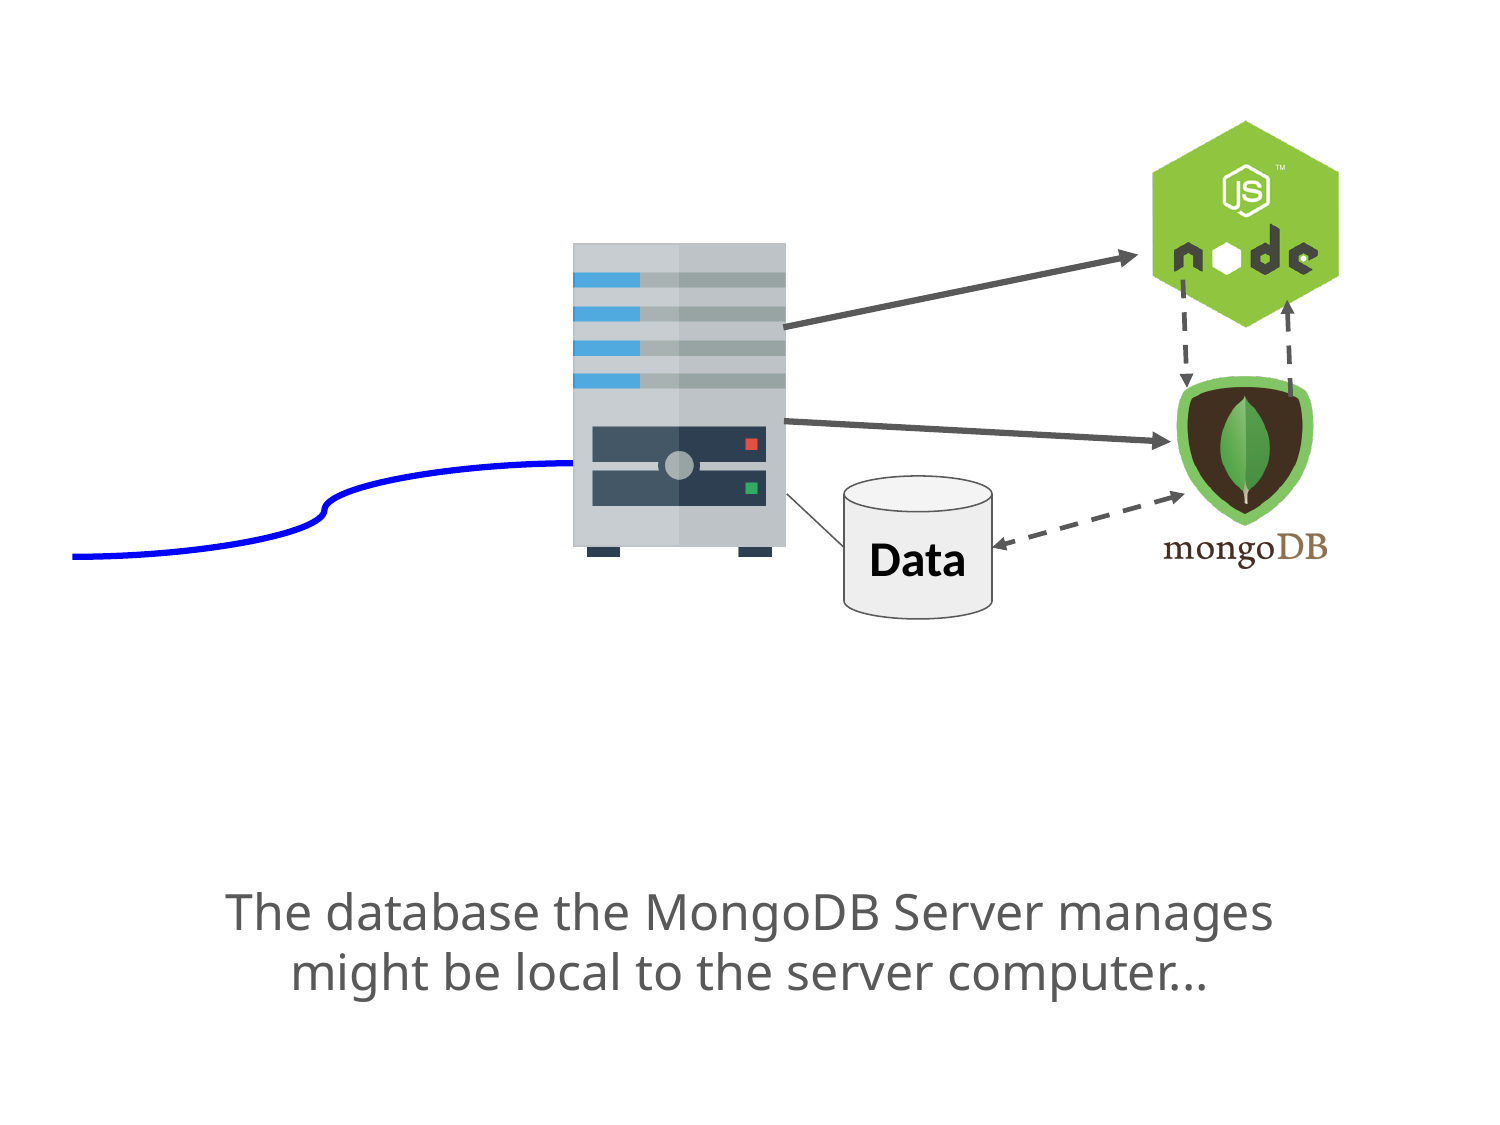

Data
# The database the MongoDB Server manages might be local to the server computer...